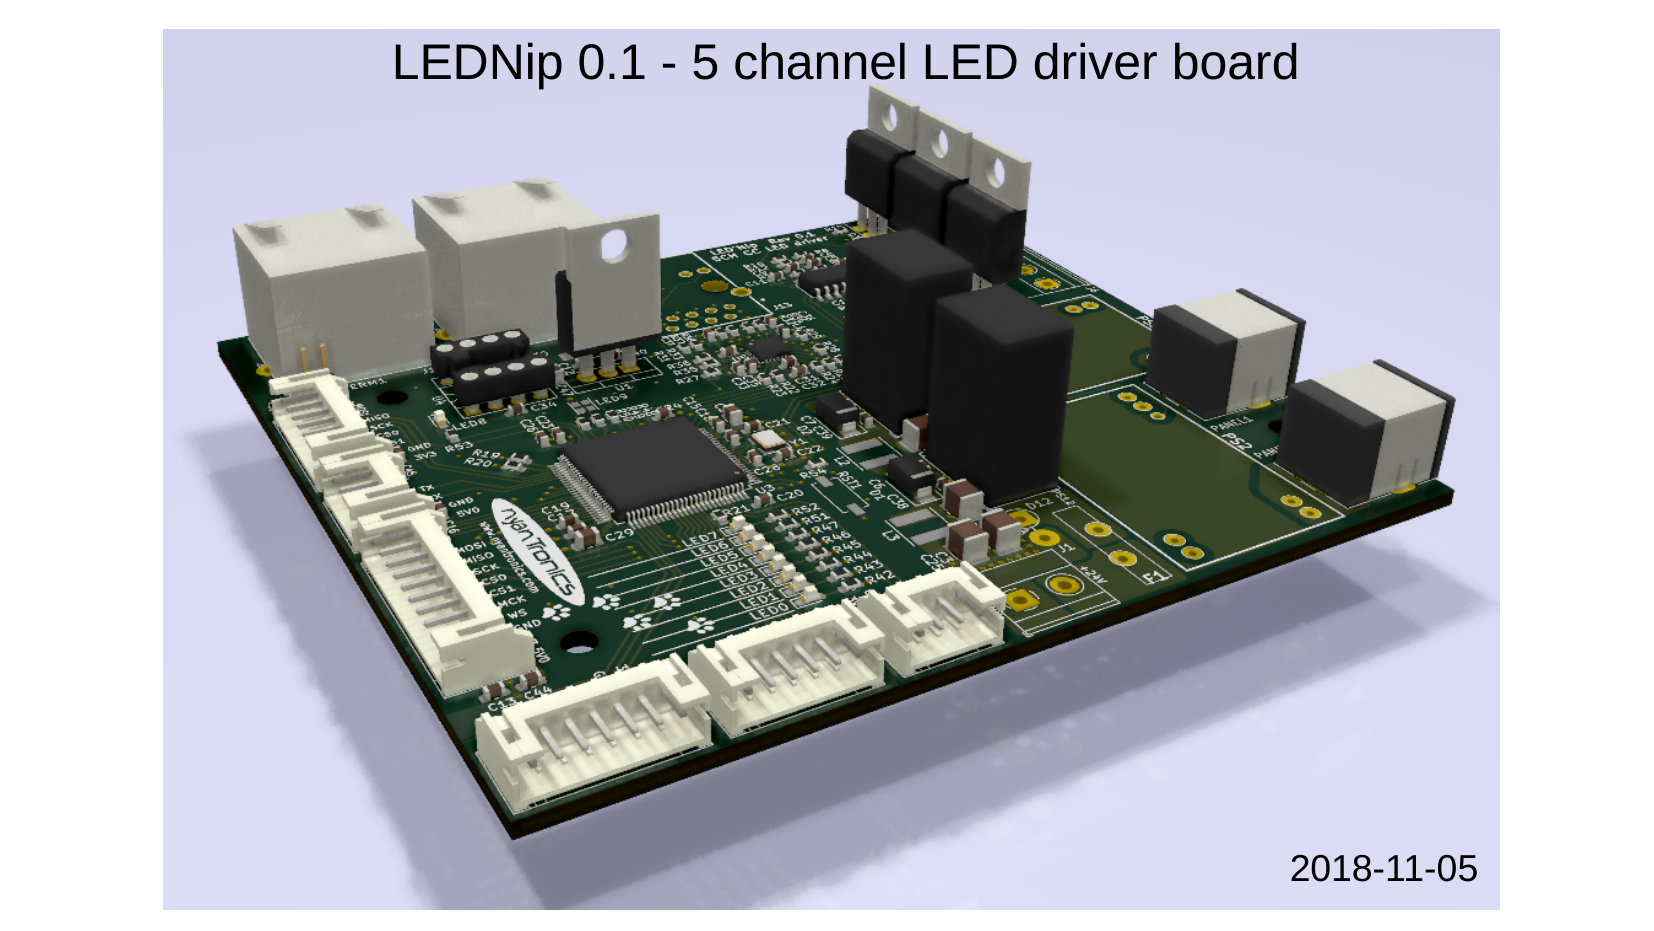

# LEDNip 0.1 - 5 channel LED driver board
2018-11-05